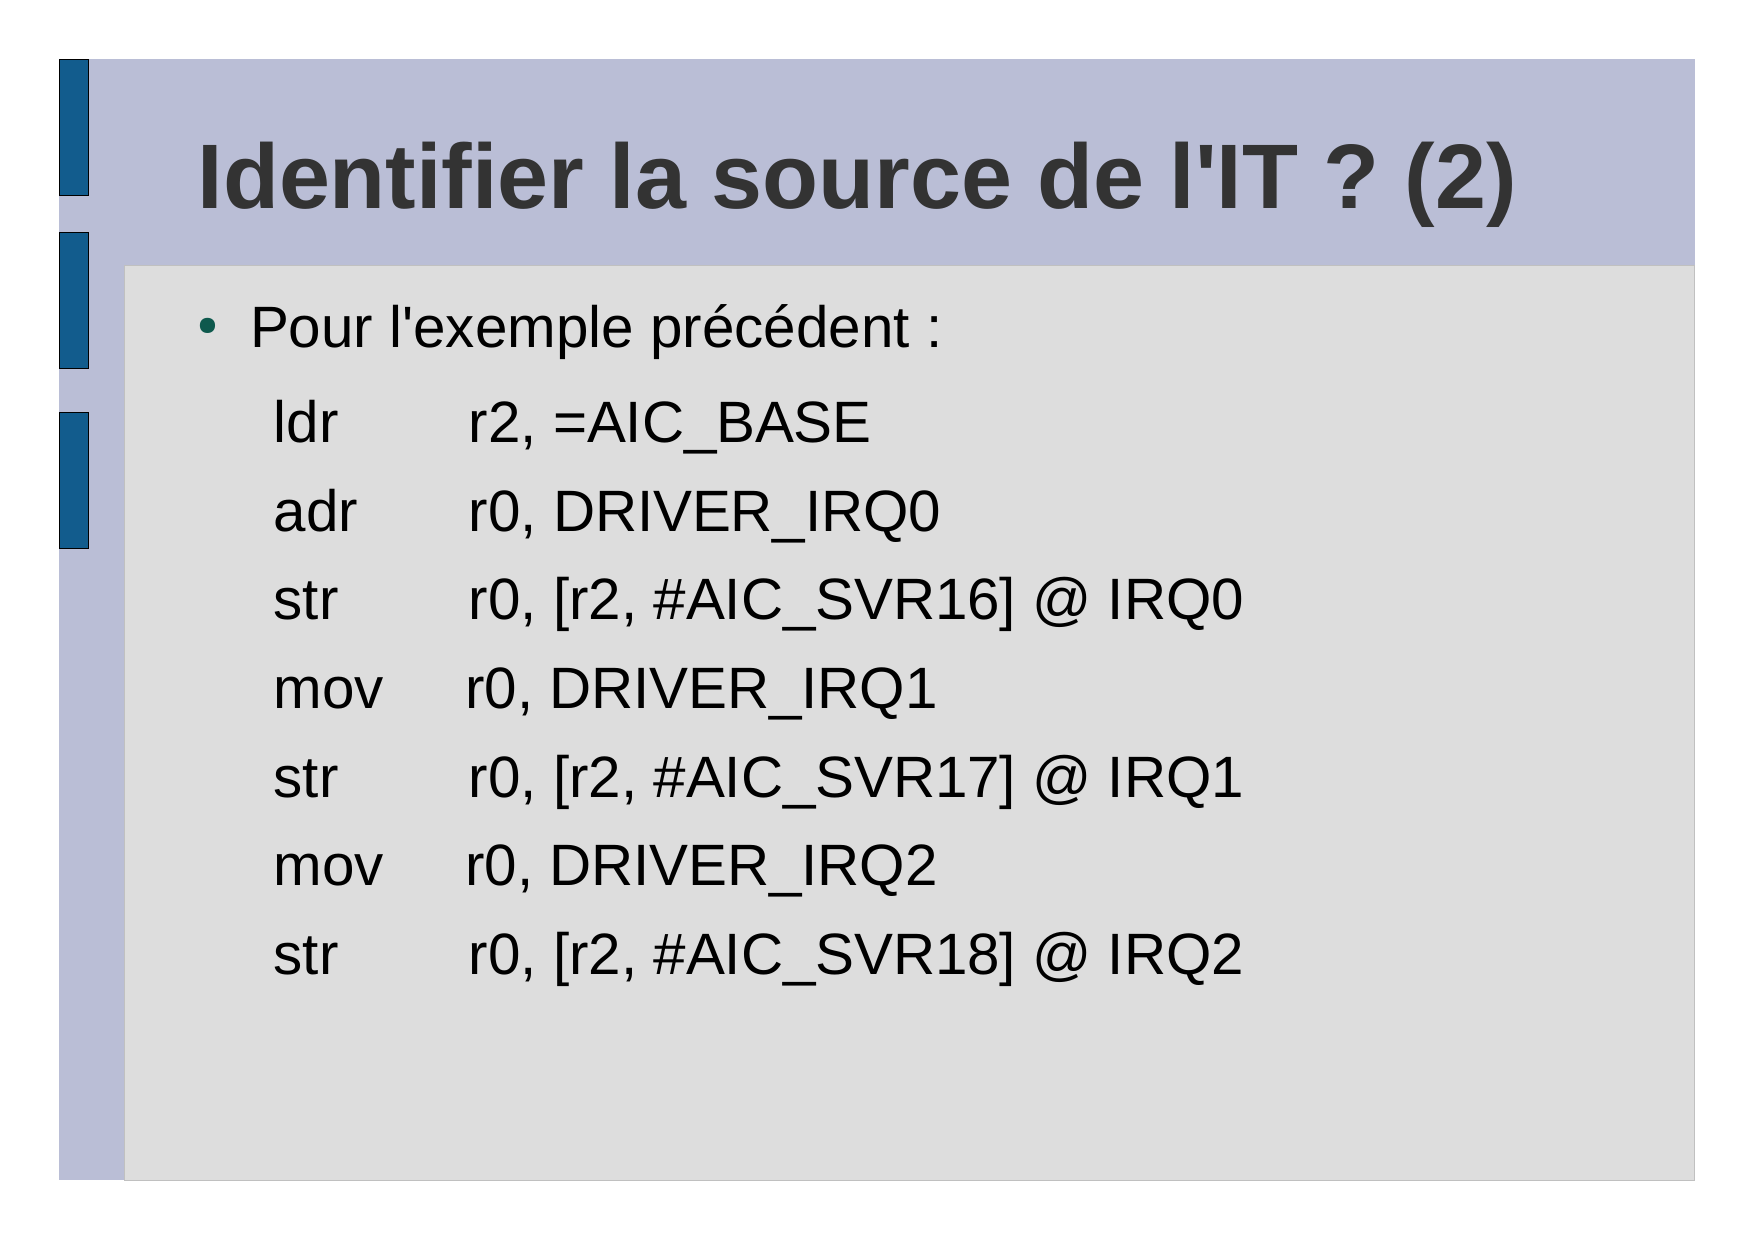

# Identifier la source de l'IT ? (2)
Pour l'exemple précédent :
ldr 	r2, =AIC_BASE
adr 	r0, DRIVER_IRQ0
str 	r0, [r2, #AIC_SVR16] @ IRQ0
mov r0, DRIVER_IRQ1
str 	r0, [r2, #AIC_SVR17] @ IRQ1
mov r0, DRIVER_IRQ2
str 	r0, [r2, #AIC_SVR18] @ IRQ2